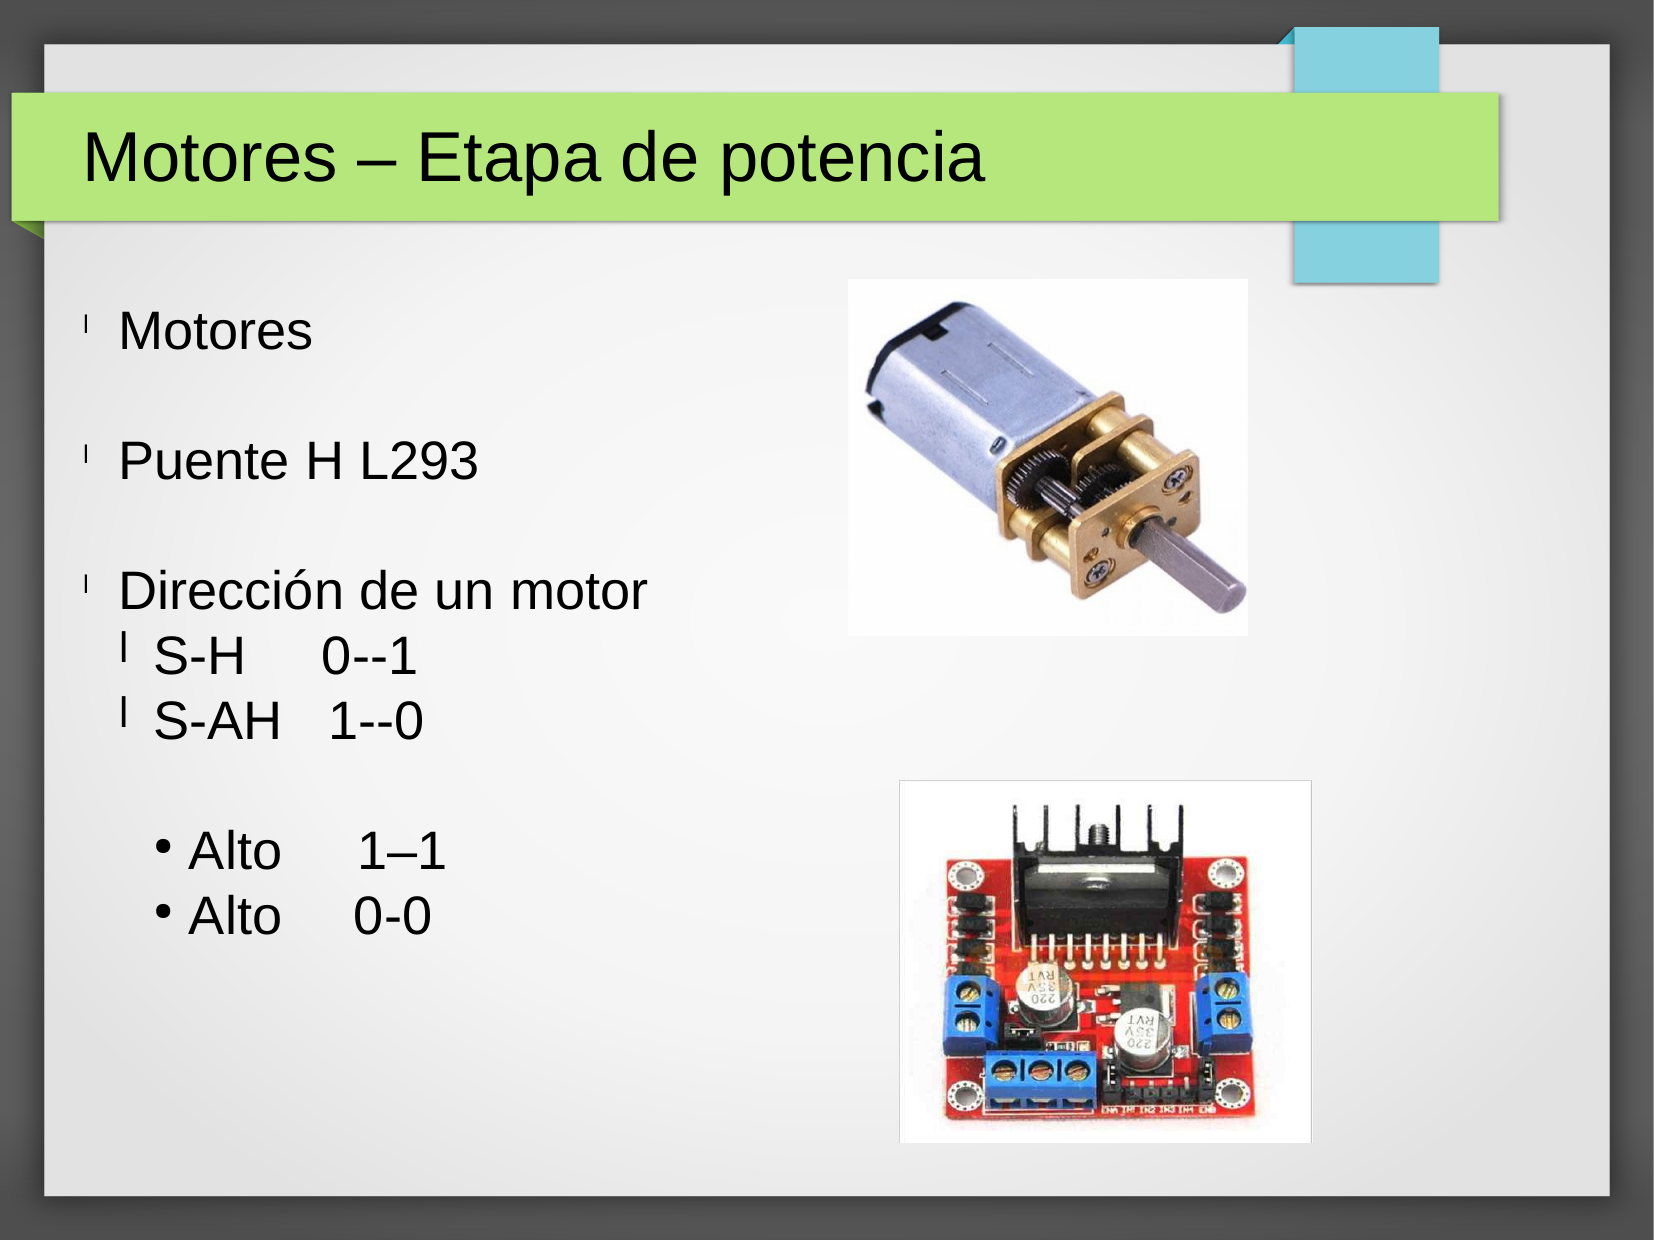

Motores – Etapa de potencia
Motores
Puente H L293
Dirección de un motor
S-H 0--1
S-AH 1--0
Alto 1–1
Alto 	 0-0